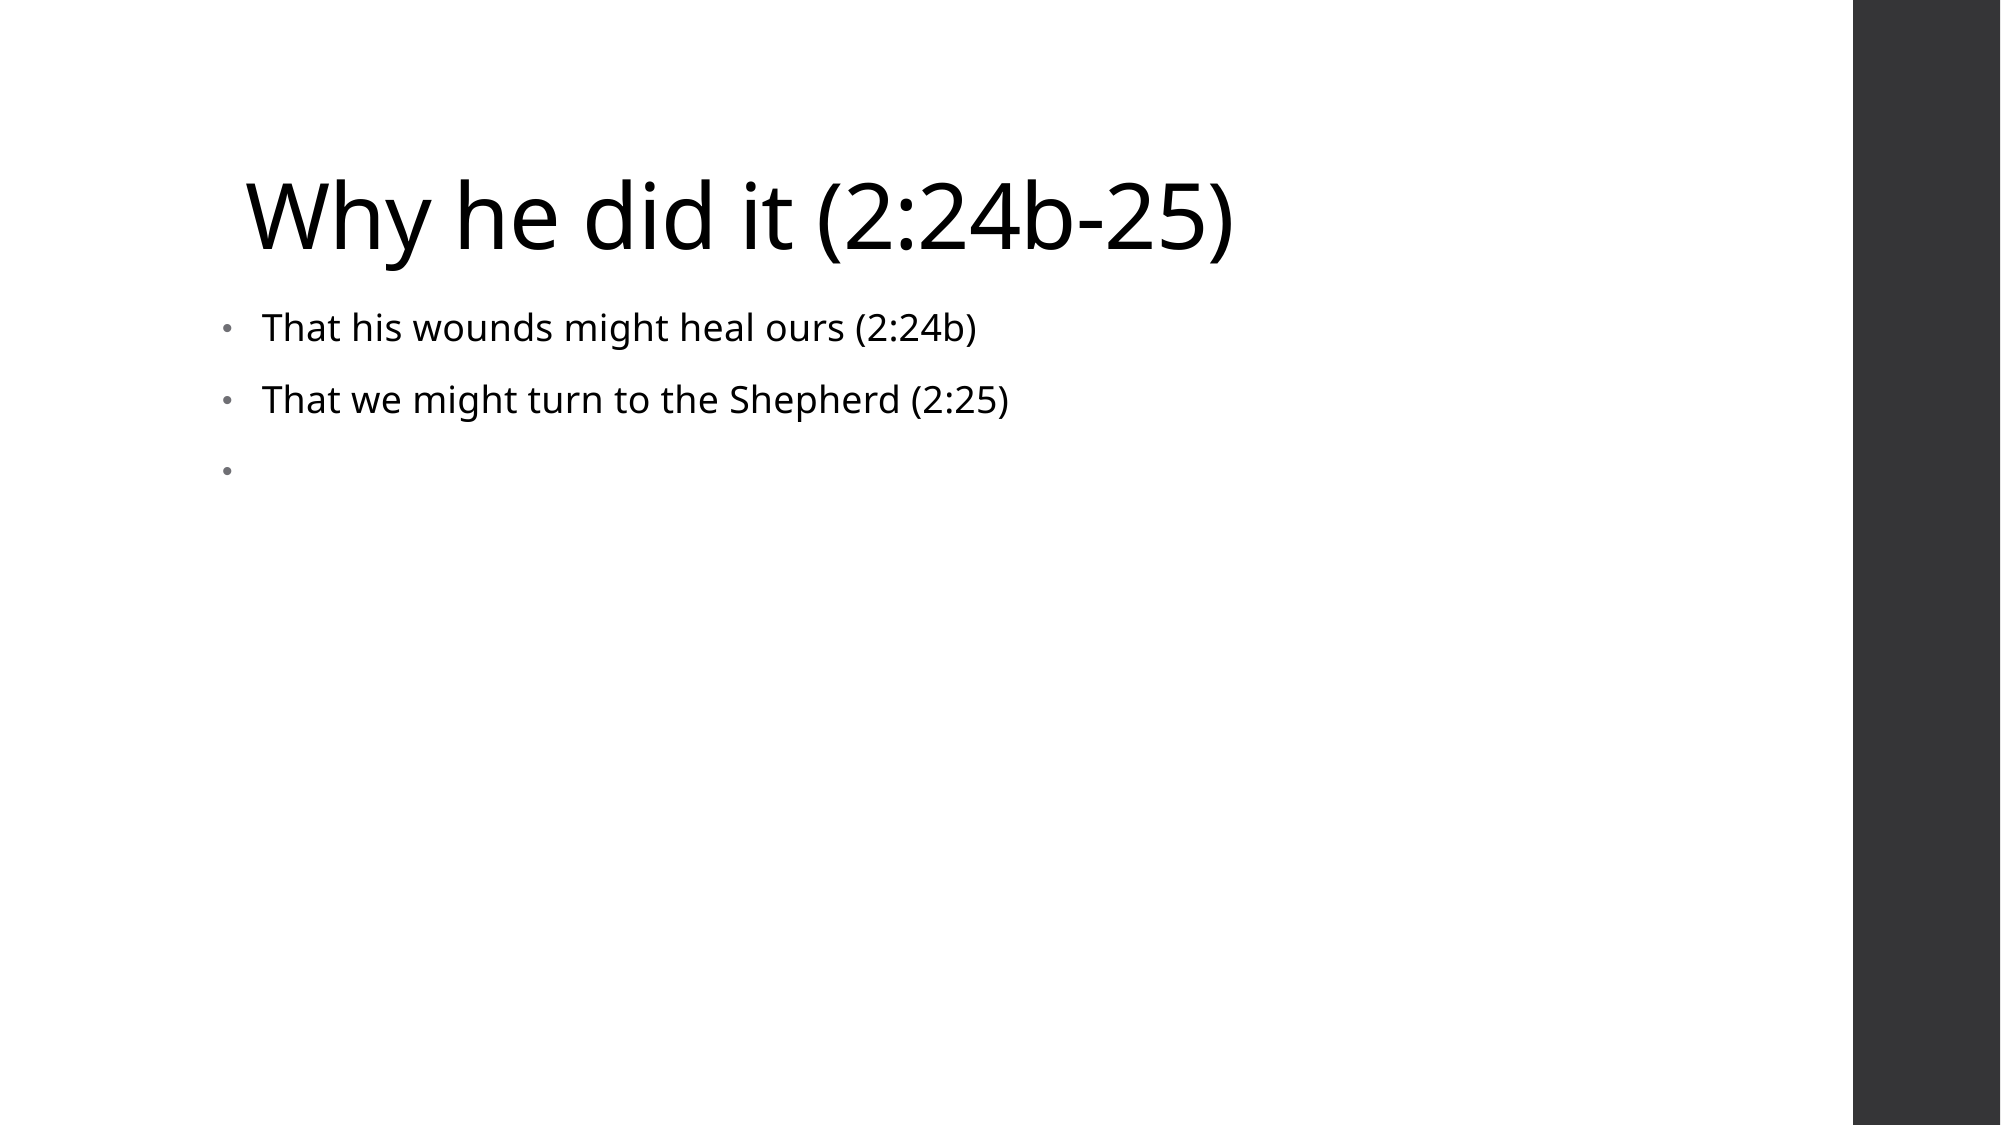

# Why he did it (2:24b-25)
 That his wounds might heal ours (2:24b)
 That we might turn to the Shepherd (2:25)